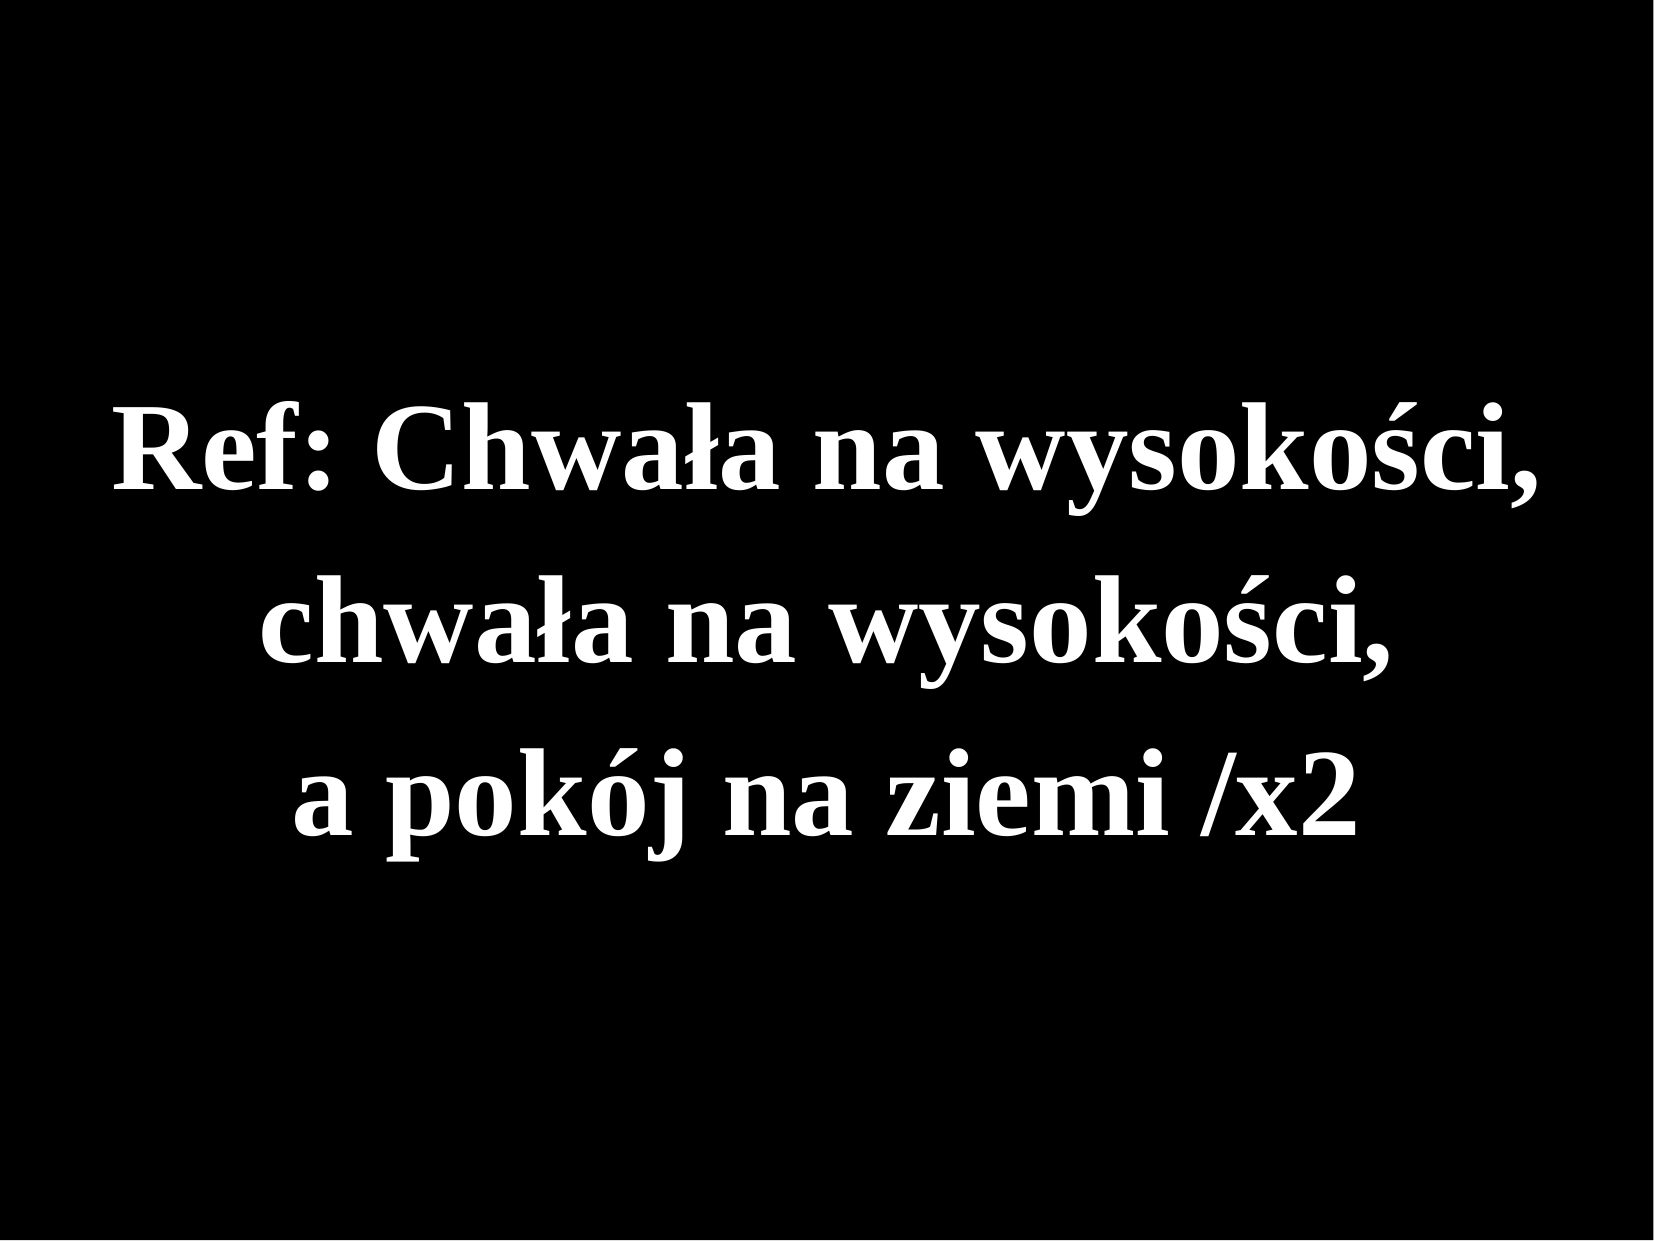

# Ref: Chwała na wysokości, ppp chwała na wysokości, ppp a pokój na ziemi /x2